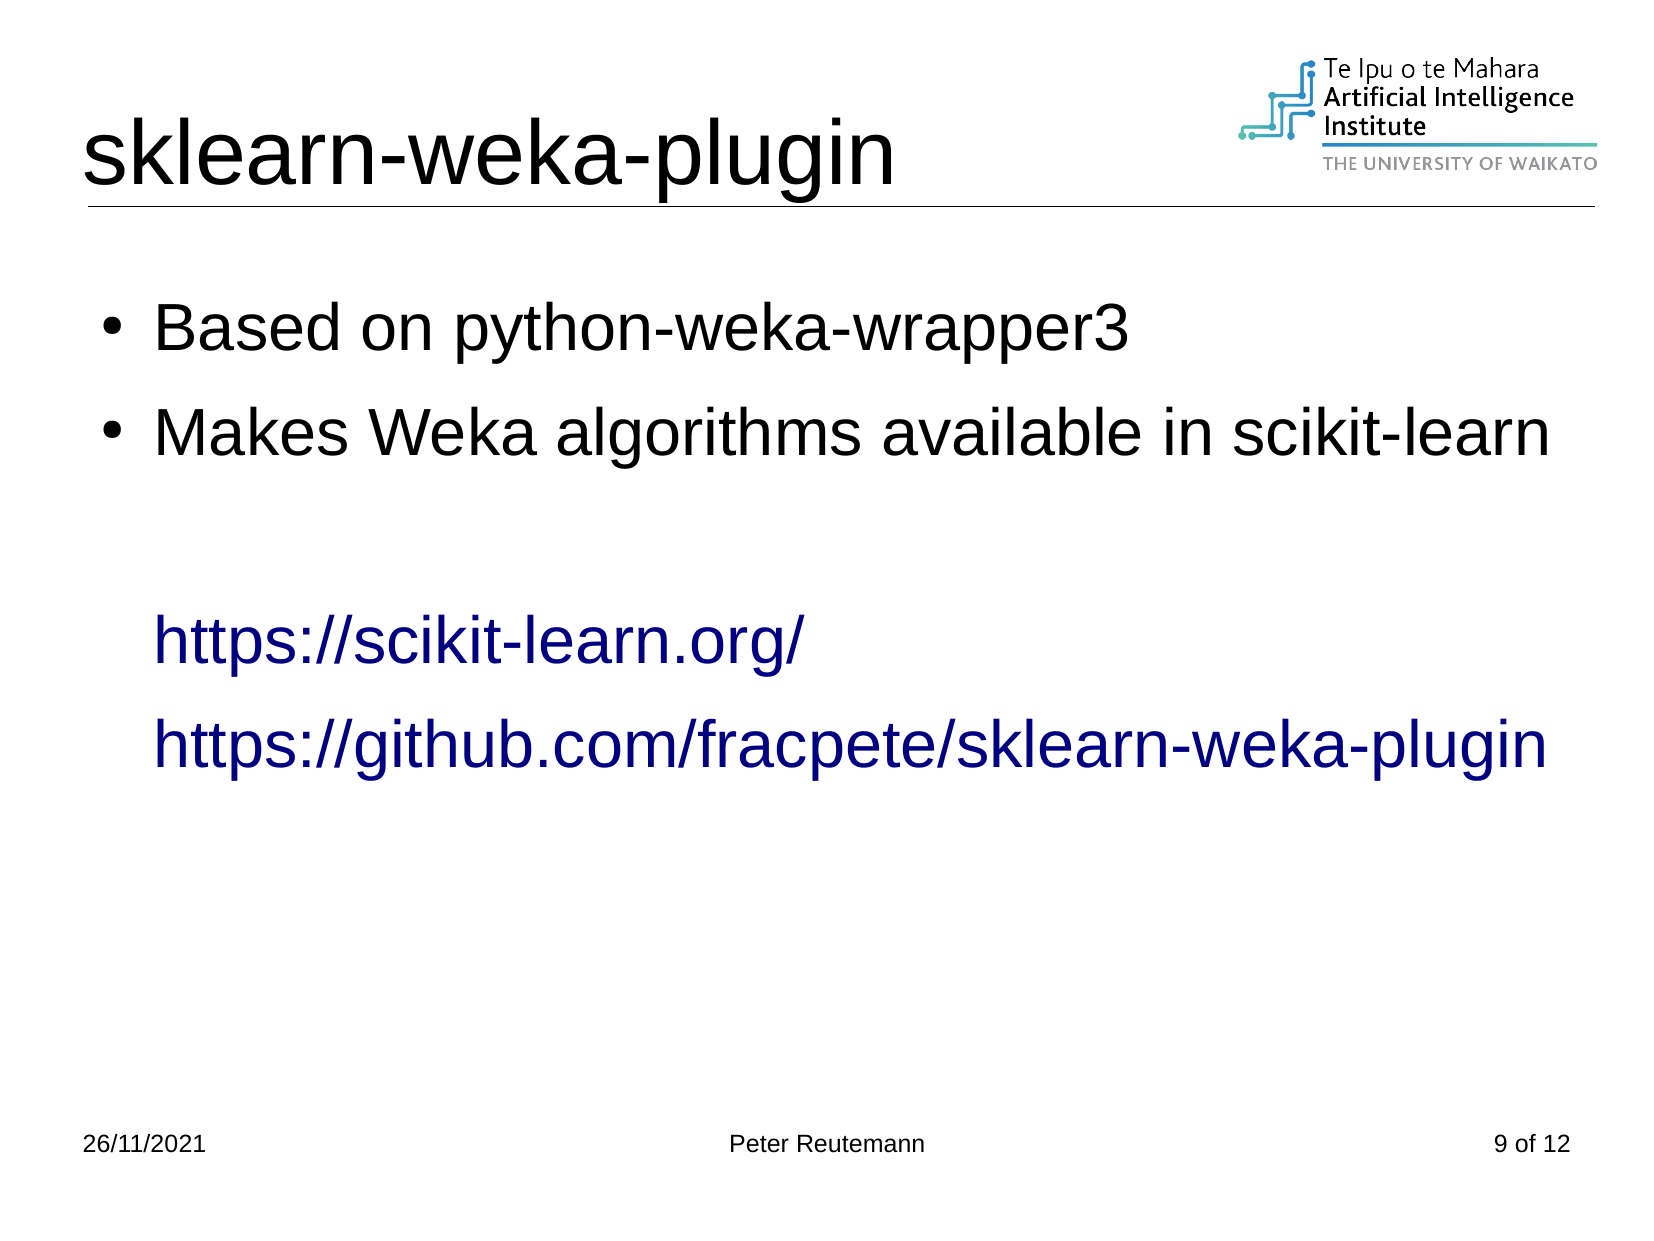

# sklearn-weka-plugin
Based on python-weka-wrapper3
Makes Weka algorithms available in scikit-learn
https://scikit-learn.org/
https://github.com/fracpete/sklearn-weka-plugin
26/11/2021
Peter Reutemann
9